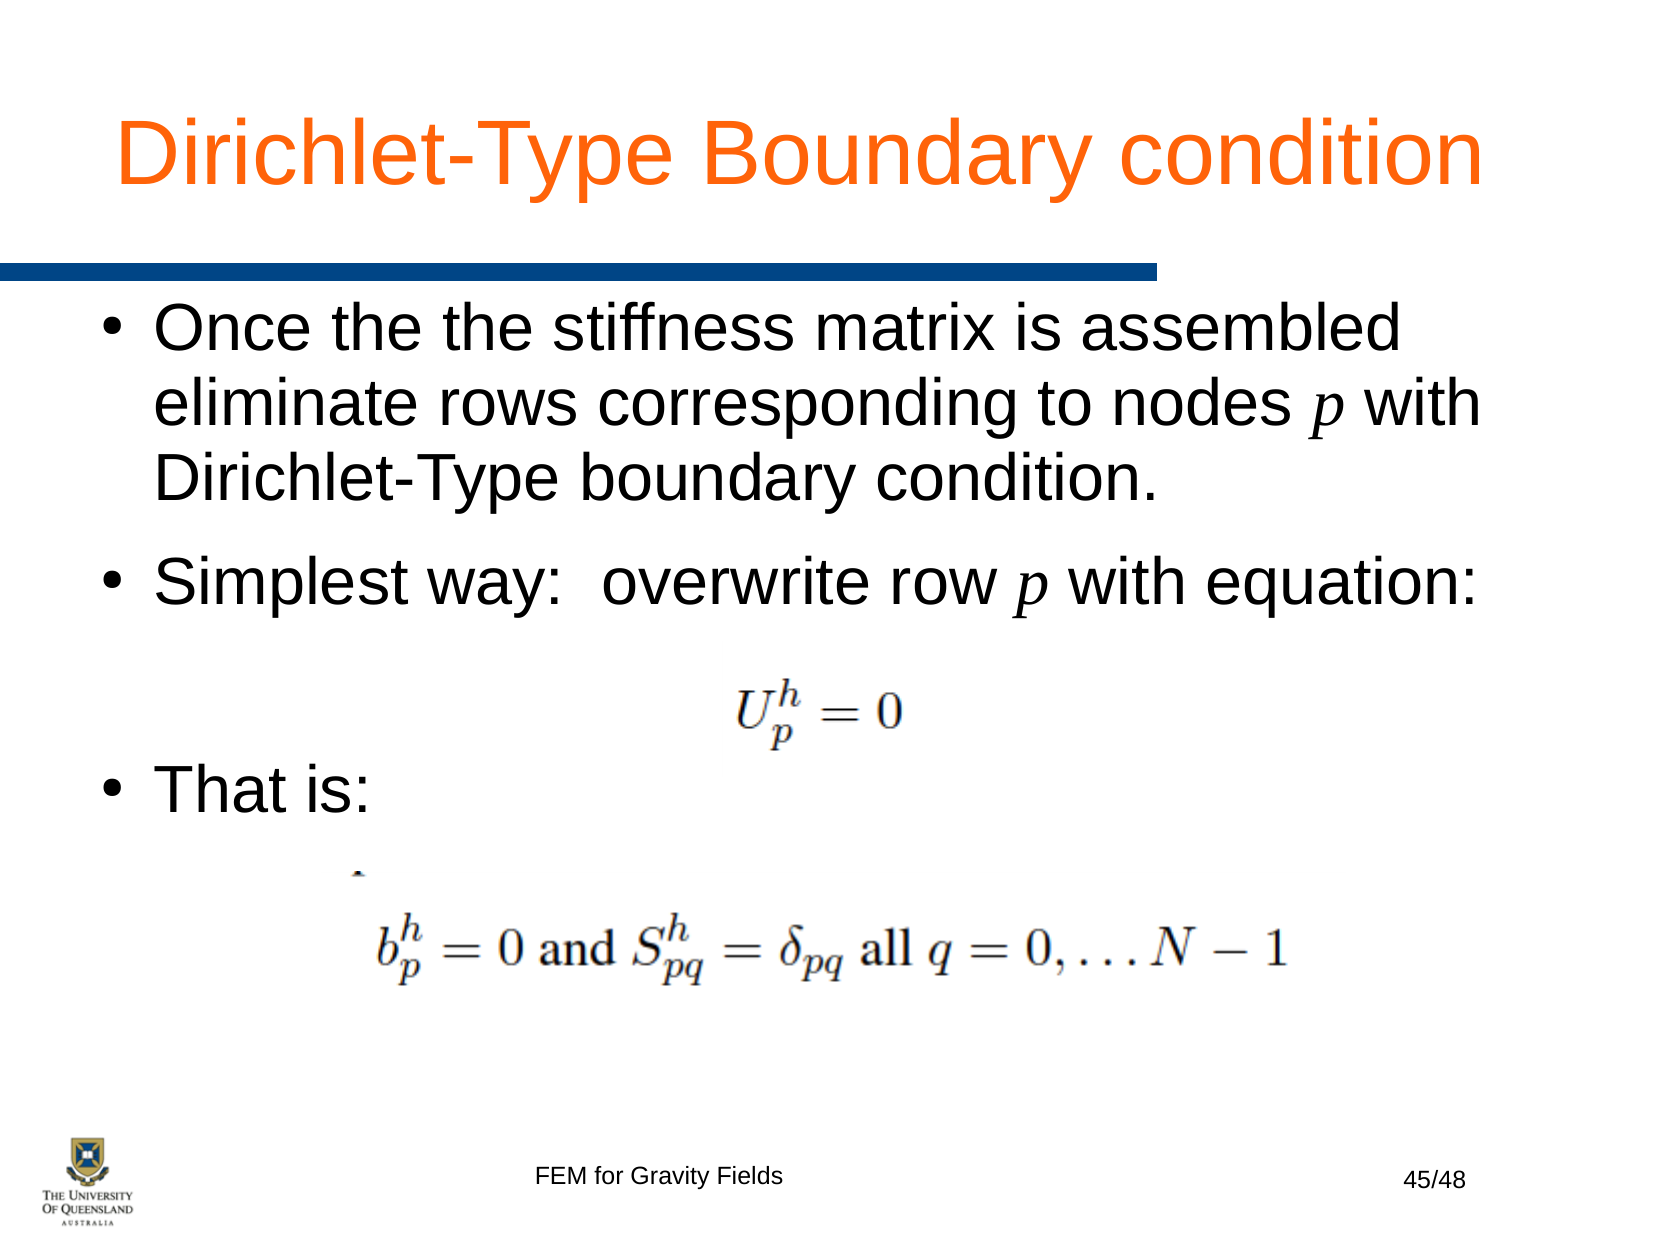

# Dirichlet-Type Boundary condition
Once the the stiffness matrix is assembled eliminate rows corresponding to nodes p with Dirichlet-Type boundary condition.
Simplest way: overwrite row p with equation:
That is: